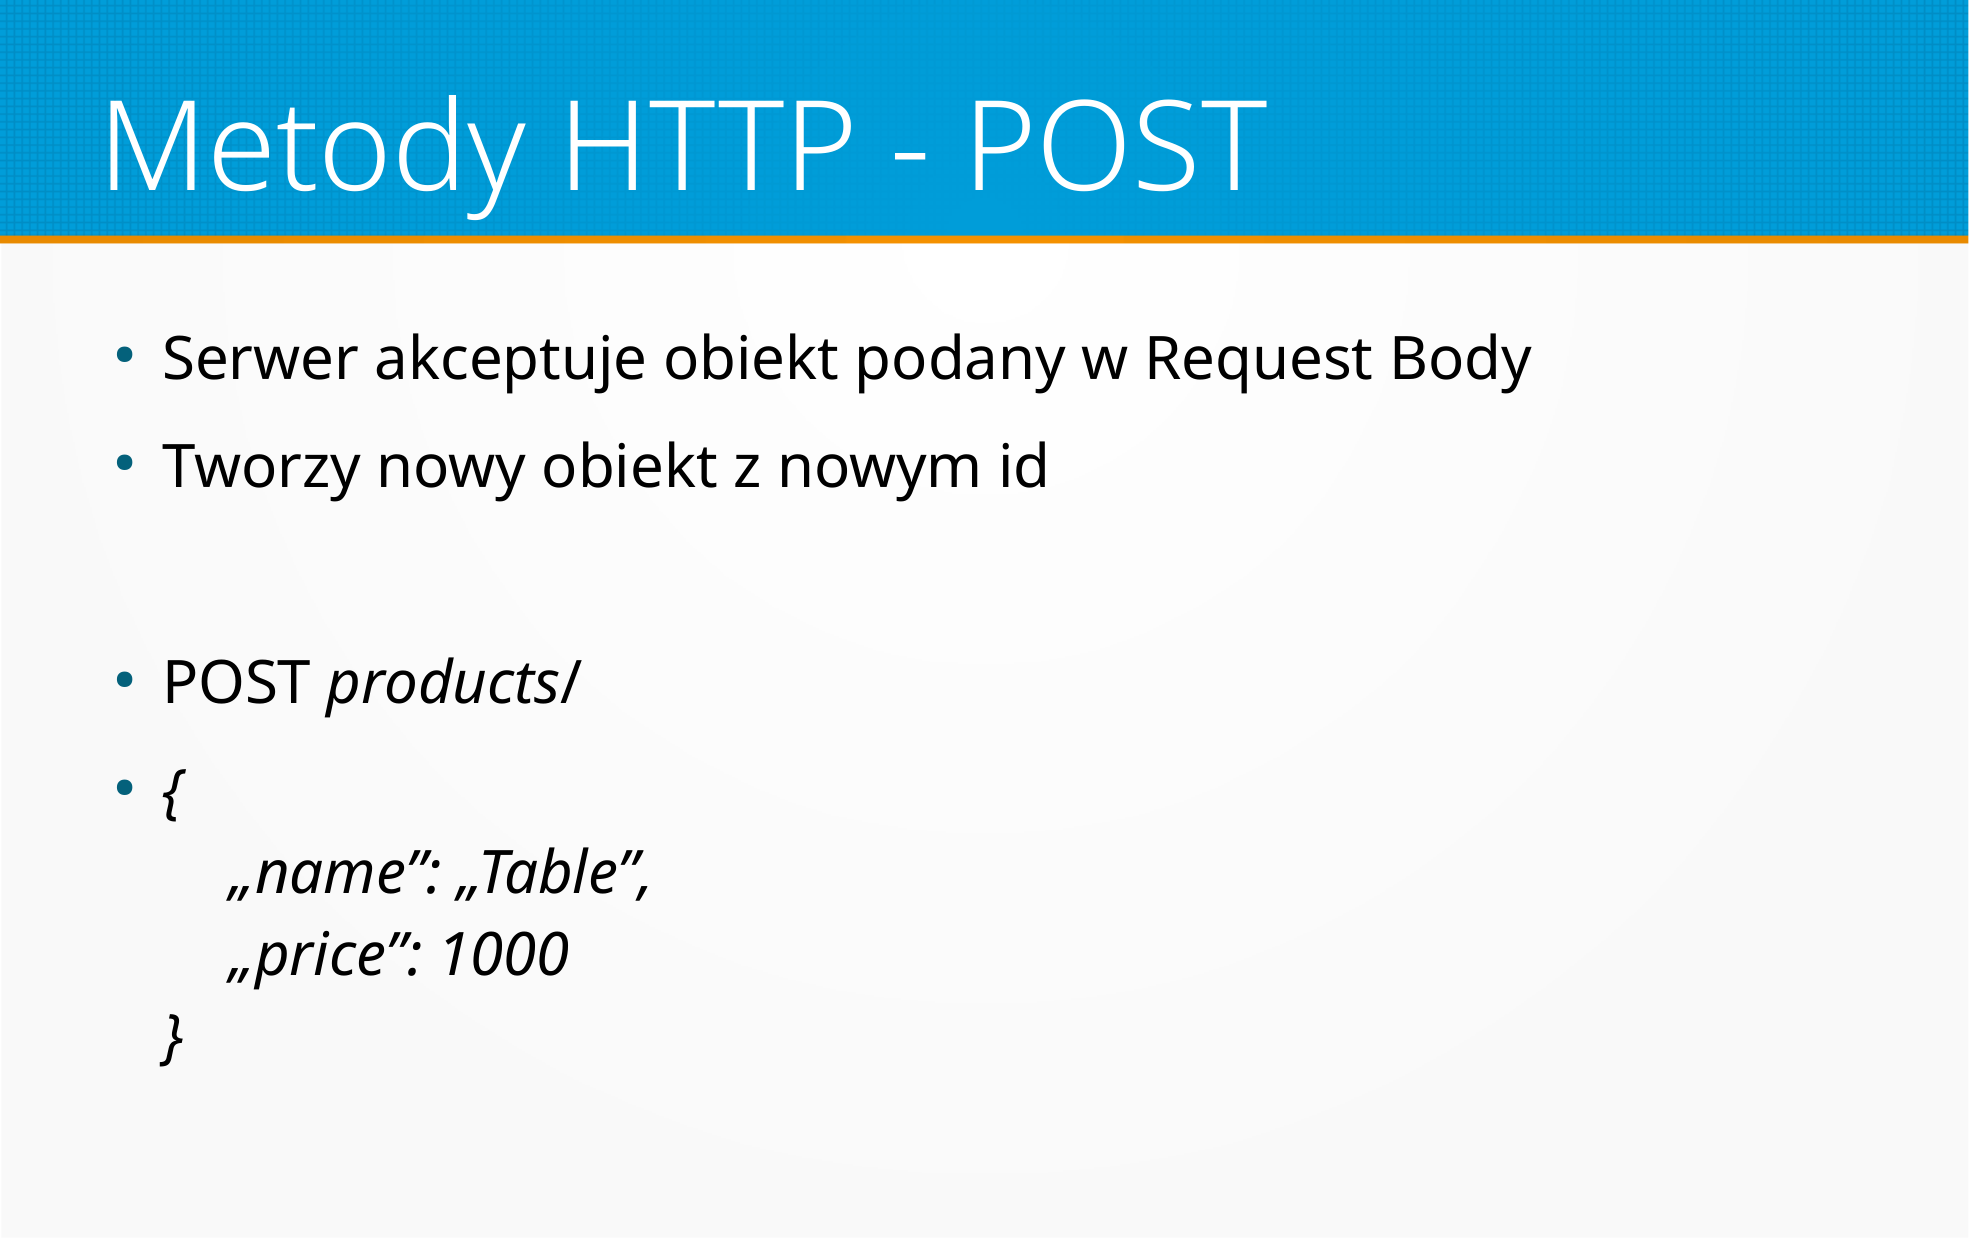

# Metody HTTP - POST
Serwer akceptuje obiekt podany w Request Body
Tworzy nowy obiekt z nowym id
POST products/
{
	„name”: „Table”,
	„price”: 1000
}